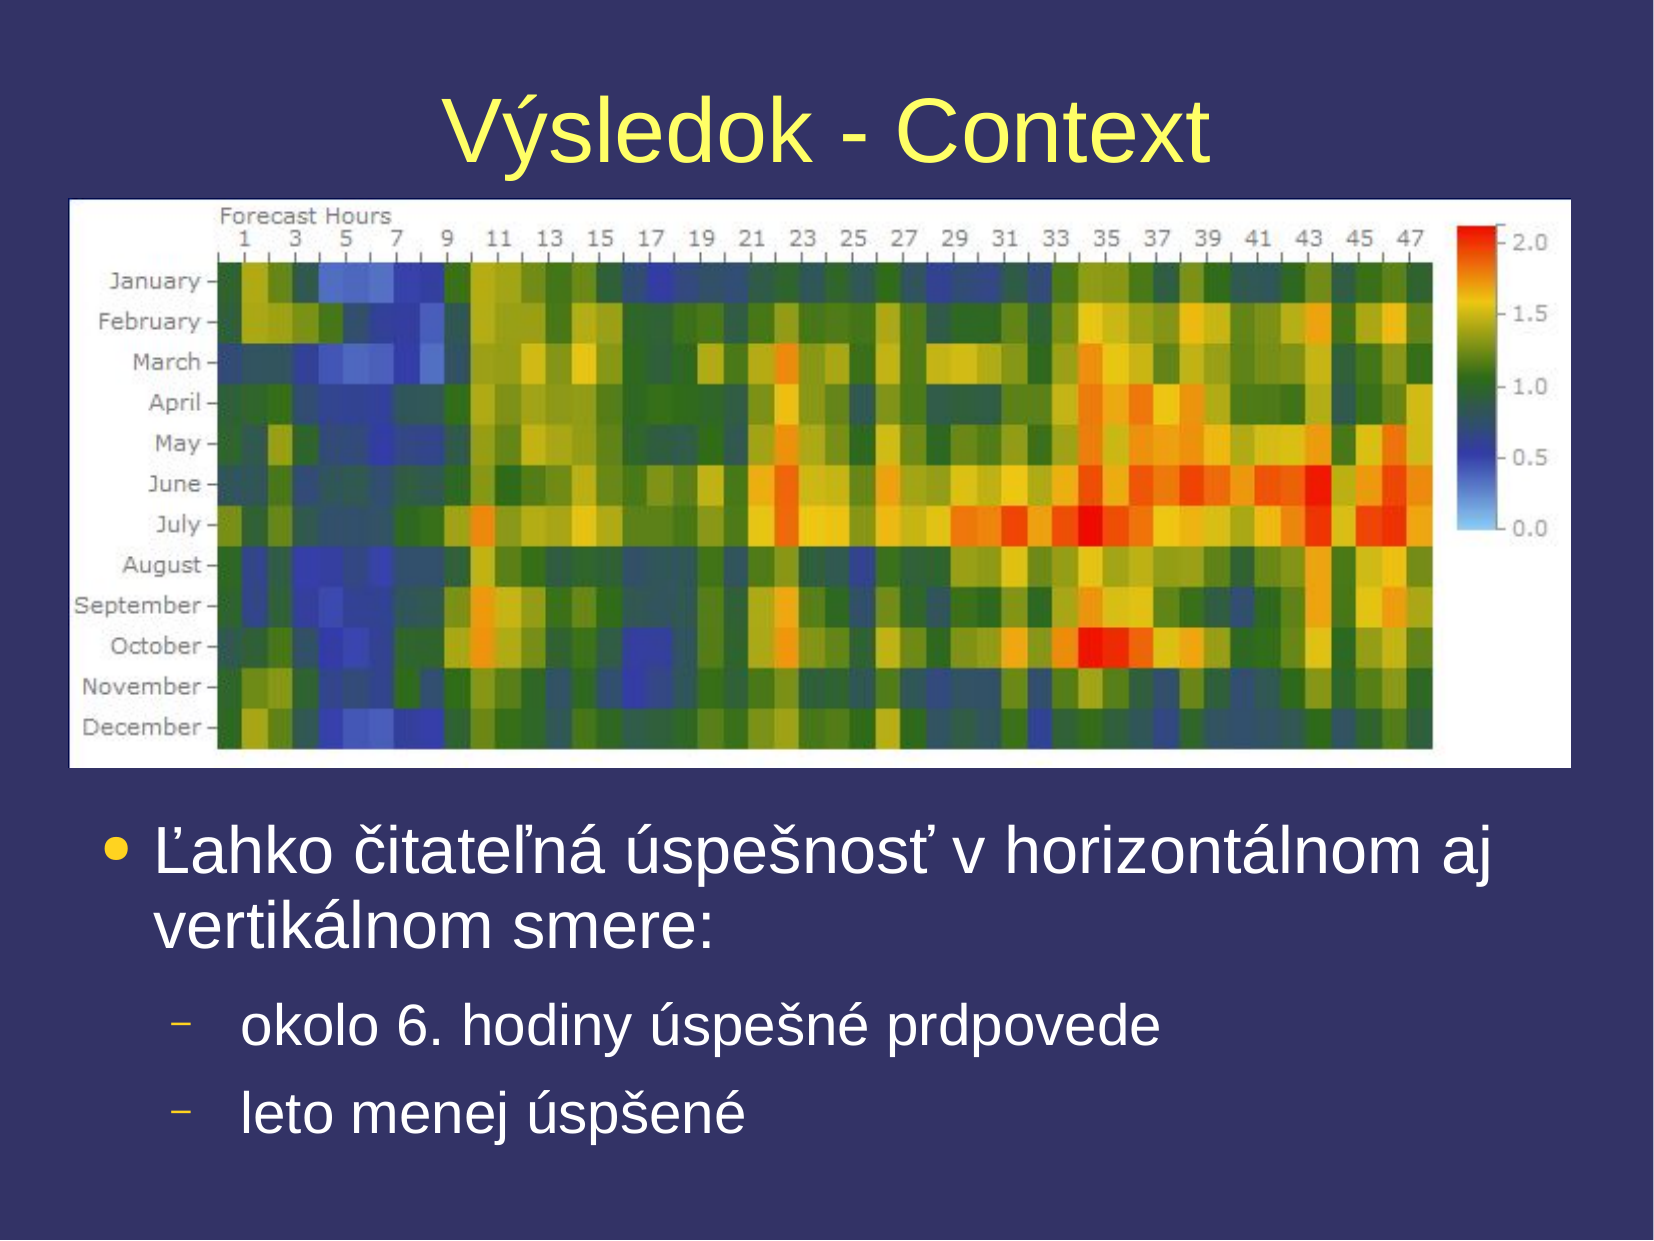

# Výsledok - Context
Ľahko čitateľná úspešnosť v horizontálnom aj vertikálnom smere:
 okolo 6. hodiny úspešné prdpovede
 leto menej úspšené